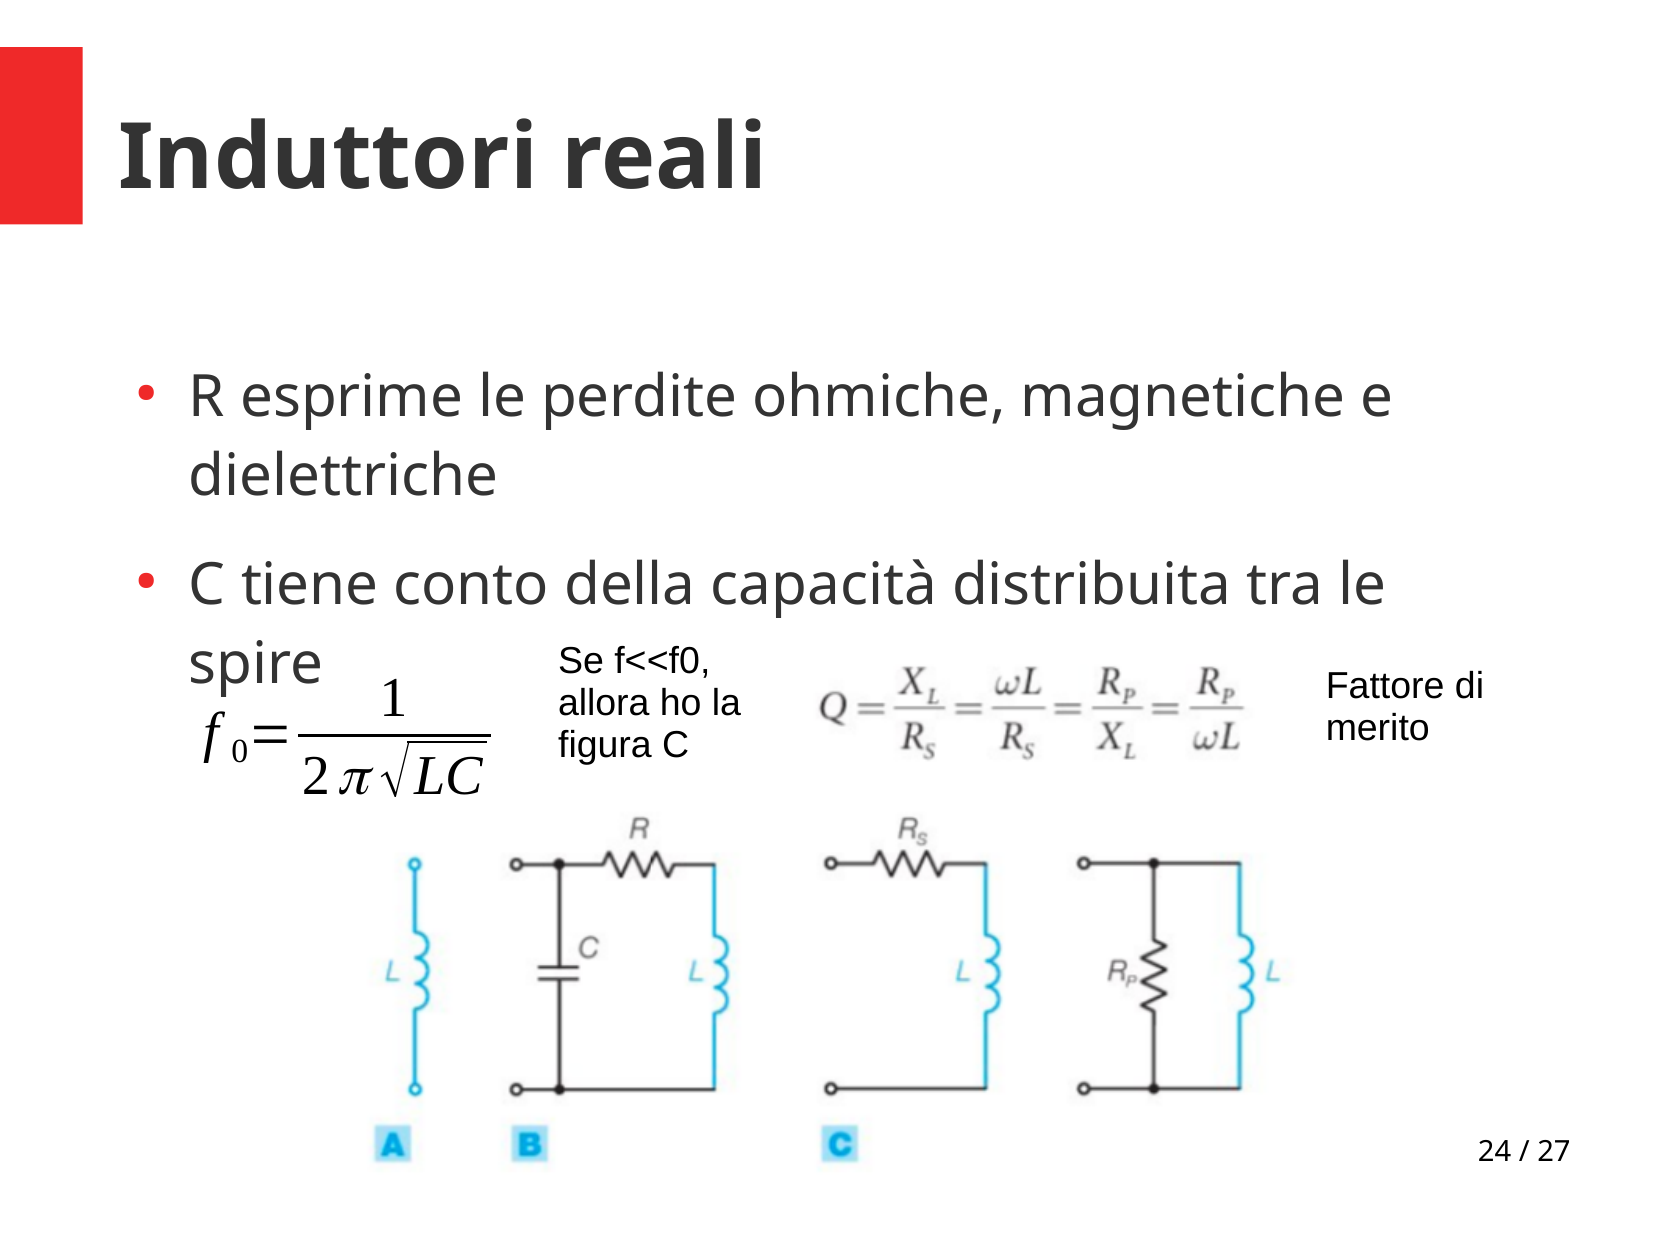

# Induttori reali
R esprime le perdite ohmiche, magnetiche e dielettriche
C tiene conto della capacità distribuita tra le spire
Se f<<f0, allora ho la figura C
Fattore di merito
24